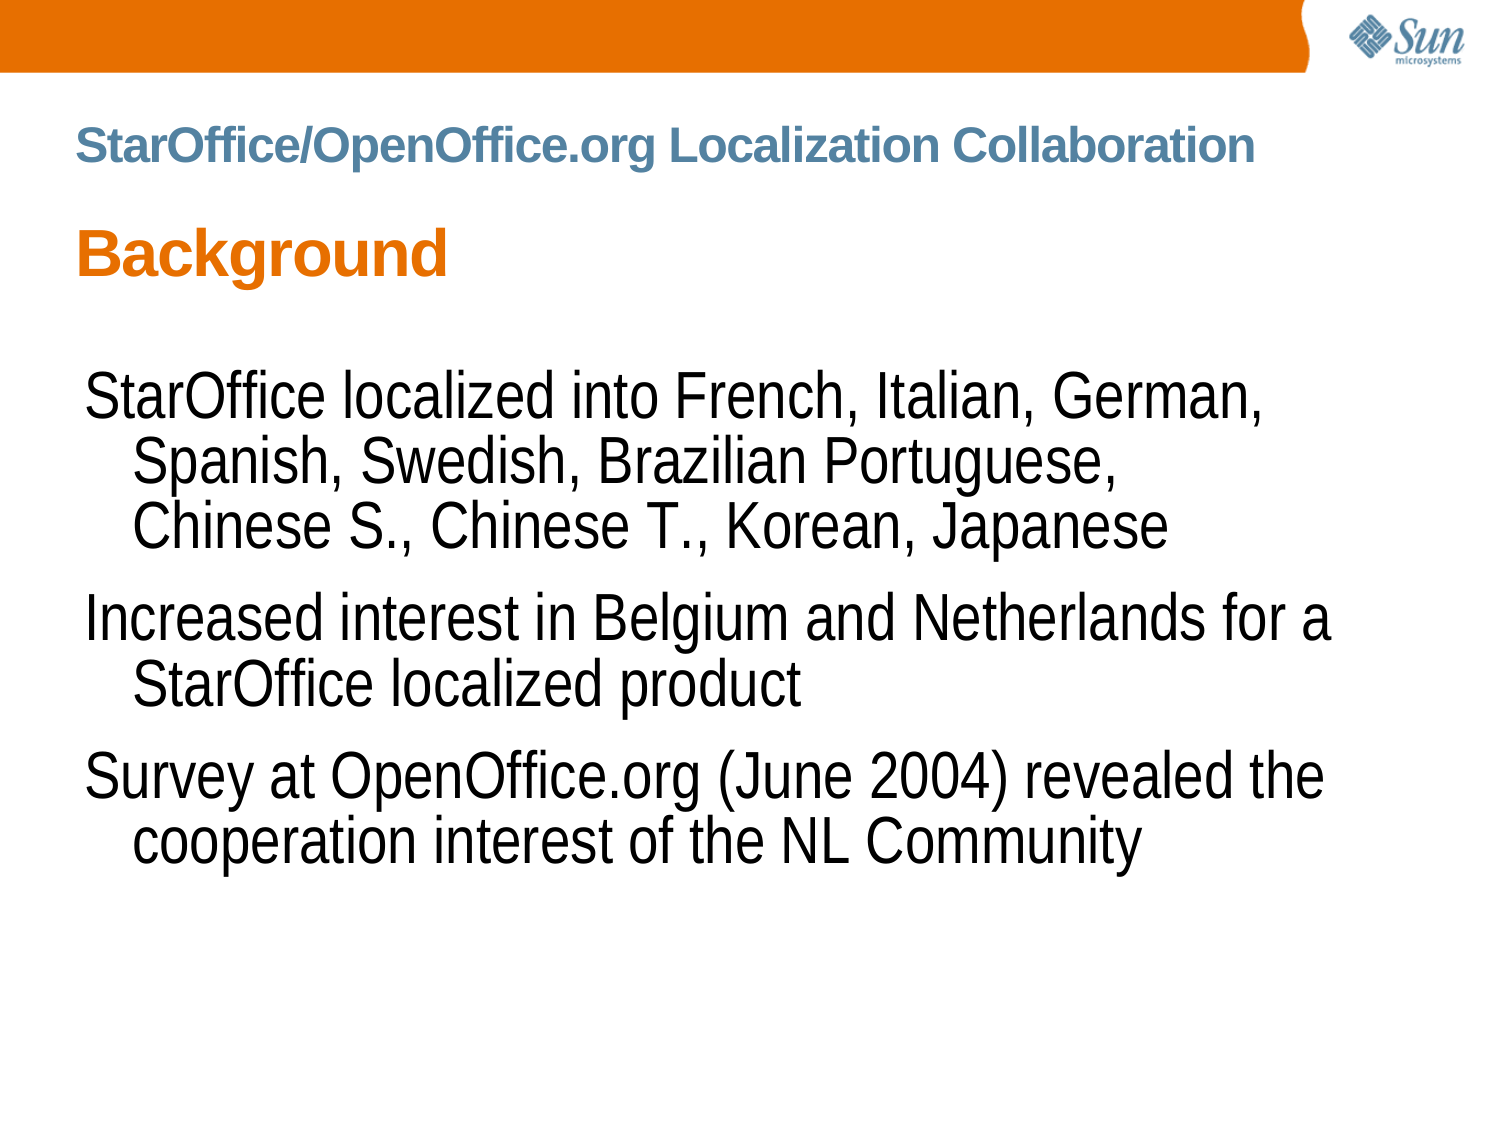

# StarOffice/OpenOffice.org Localization Collaboration Background
StarOffice localized into French, Italian, German, Spanish, Swedish, Brazilian Portuguese, Chinese S., Chinese T., Korean, Japanese
Increased interest in Belgium and Netherlands for a StarOffice localized product
Survey at OpenOffice.org (June 2004) revealed the cooperation interest of the NL Community